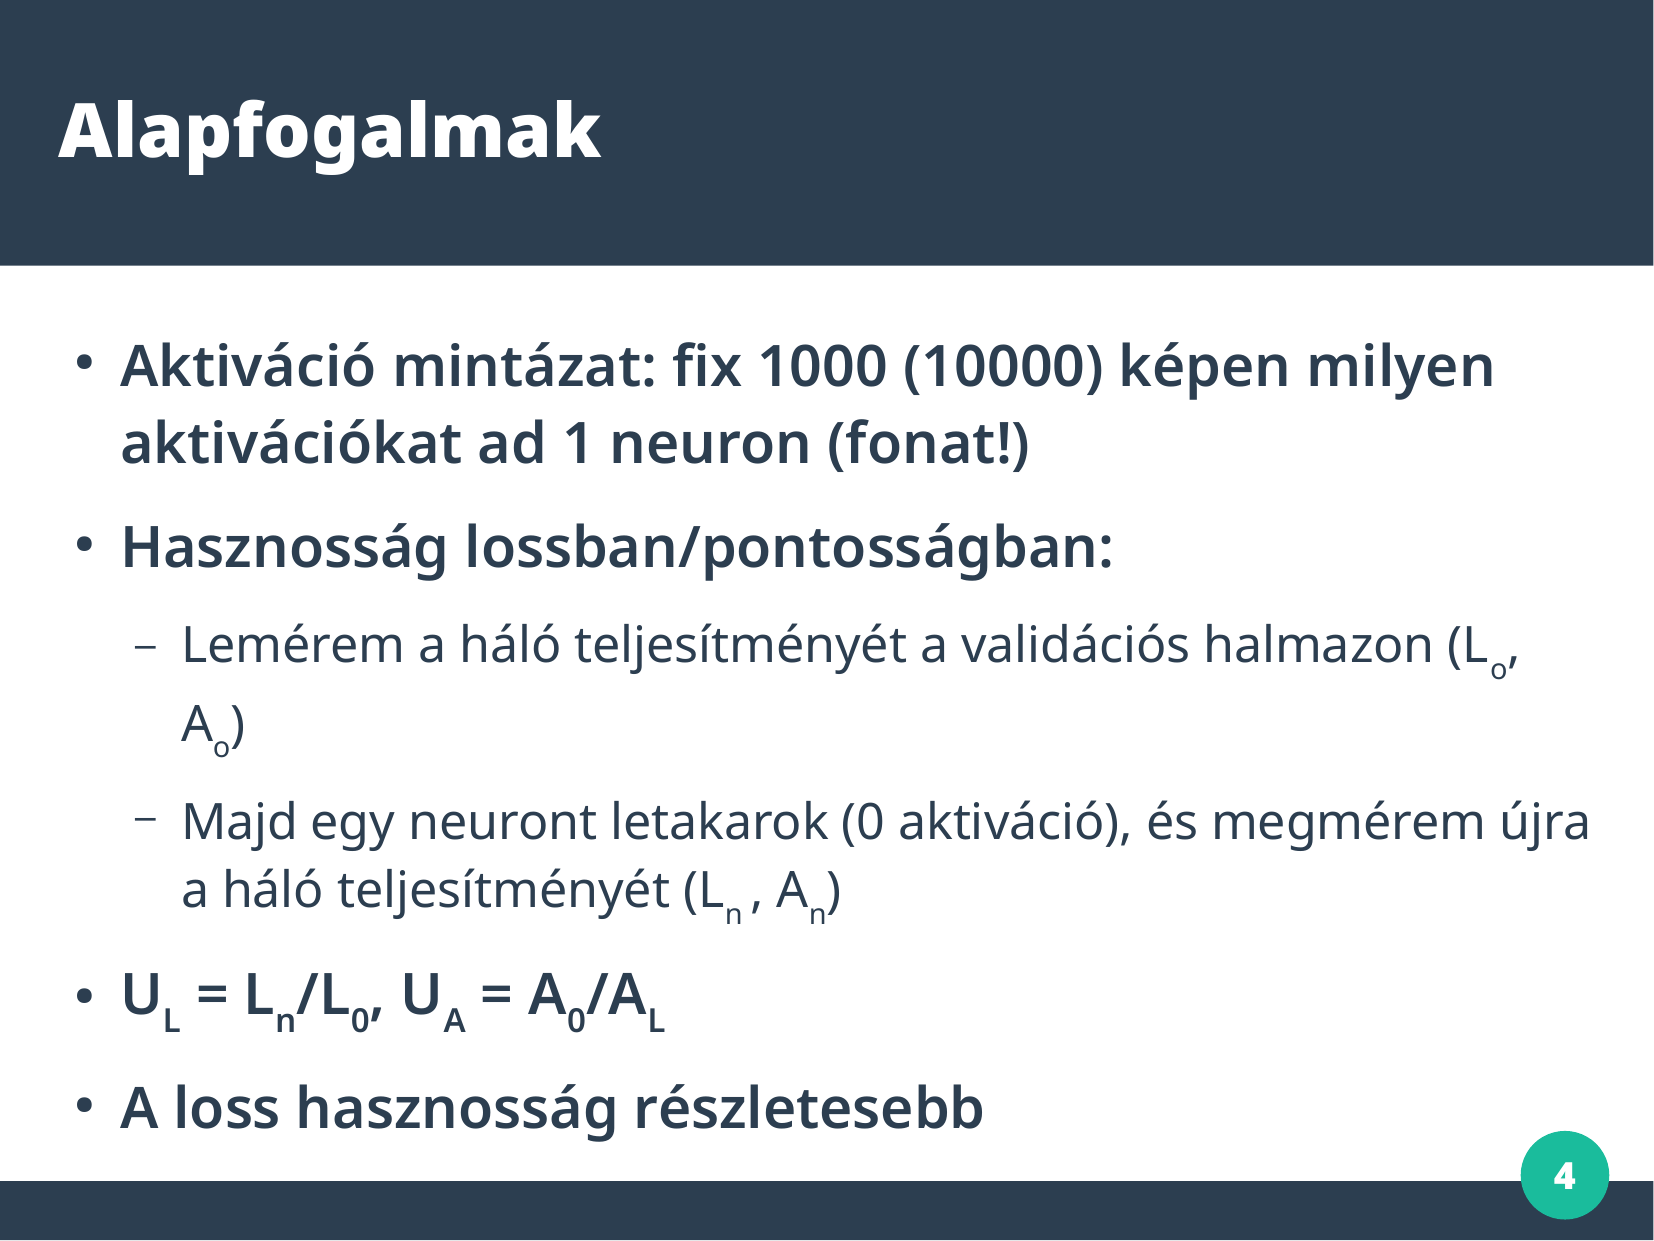

# Alapfogalmak
Aktiváció mintázat: fix 1000 (10000) képen milyen aktivációkat ad 1 neuron (fonat!)
Hasznosság lossban/pontosságban:
Lemérem a háló teljesítményét a validációs halmazon (Lo, Ao)
Majd egy neuront letakarok (0 aktiváció), és megmérem újra a háló teljesítményét (Ln , An)
UL = Ln/L0, UA = A0/AL
A loss hasznosság részletesebb
4